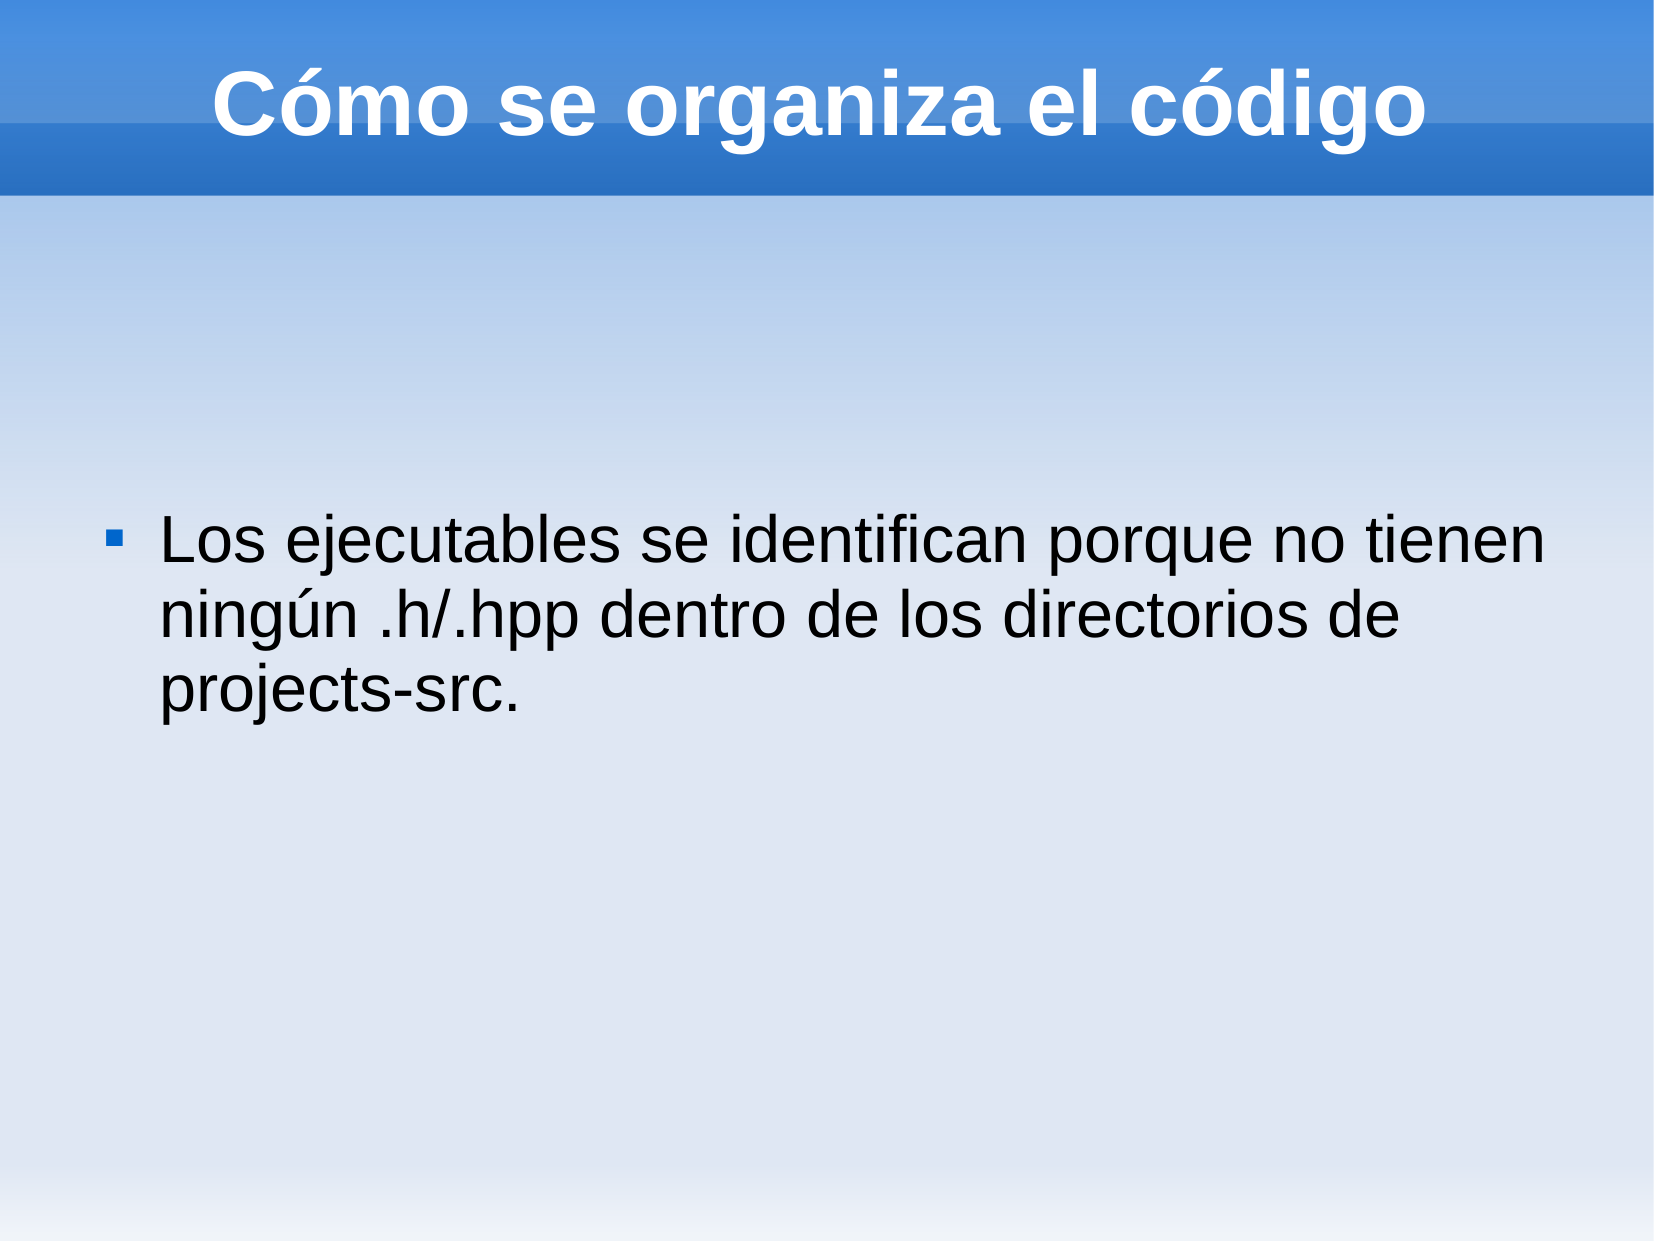

# Cómo se organiza el código
Los ejecutables se identifican porque no tienen ningún .h/.hpp dentro de los directorios de projects-src.